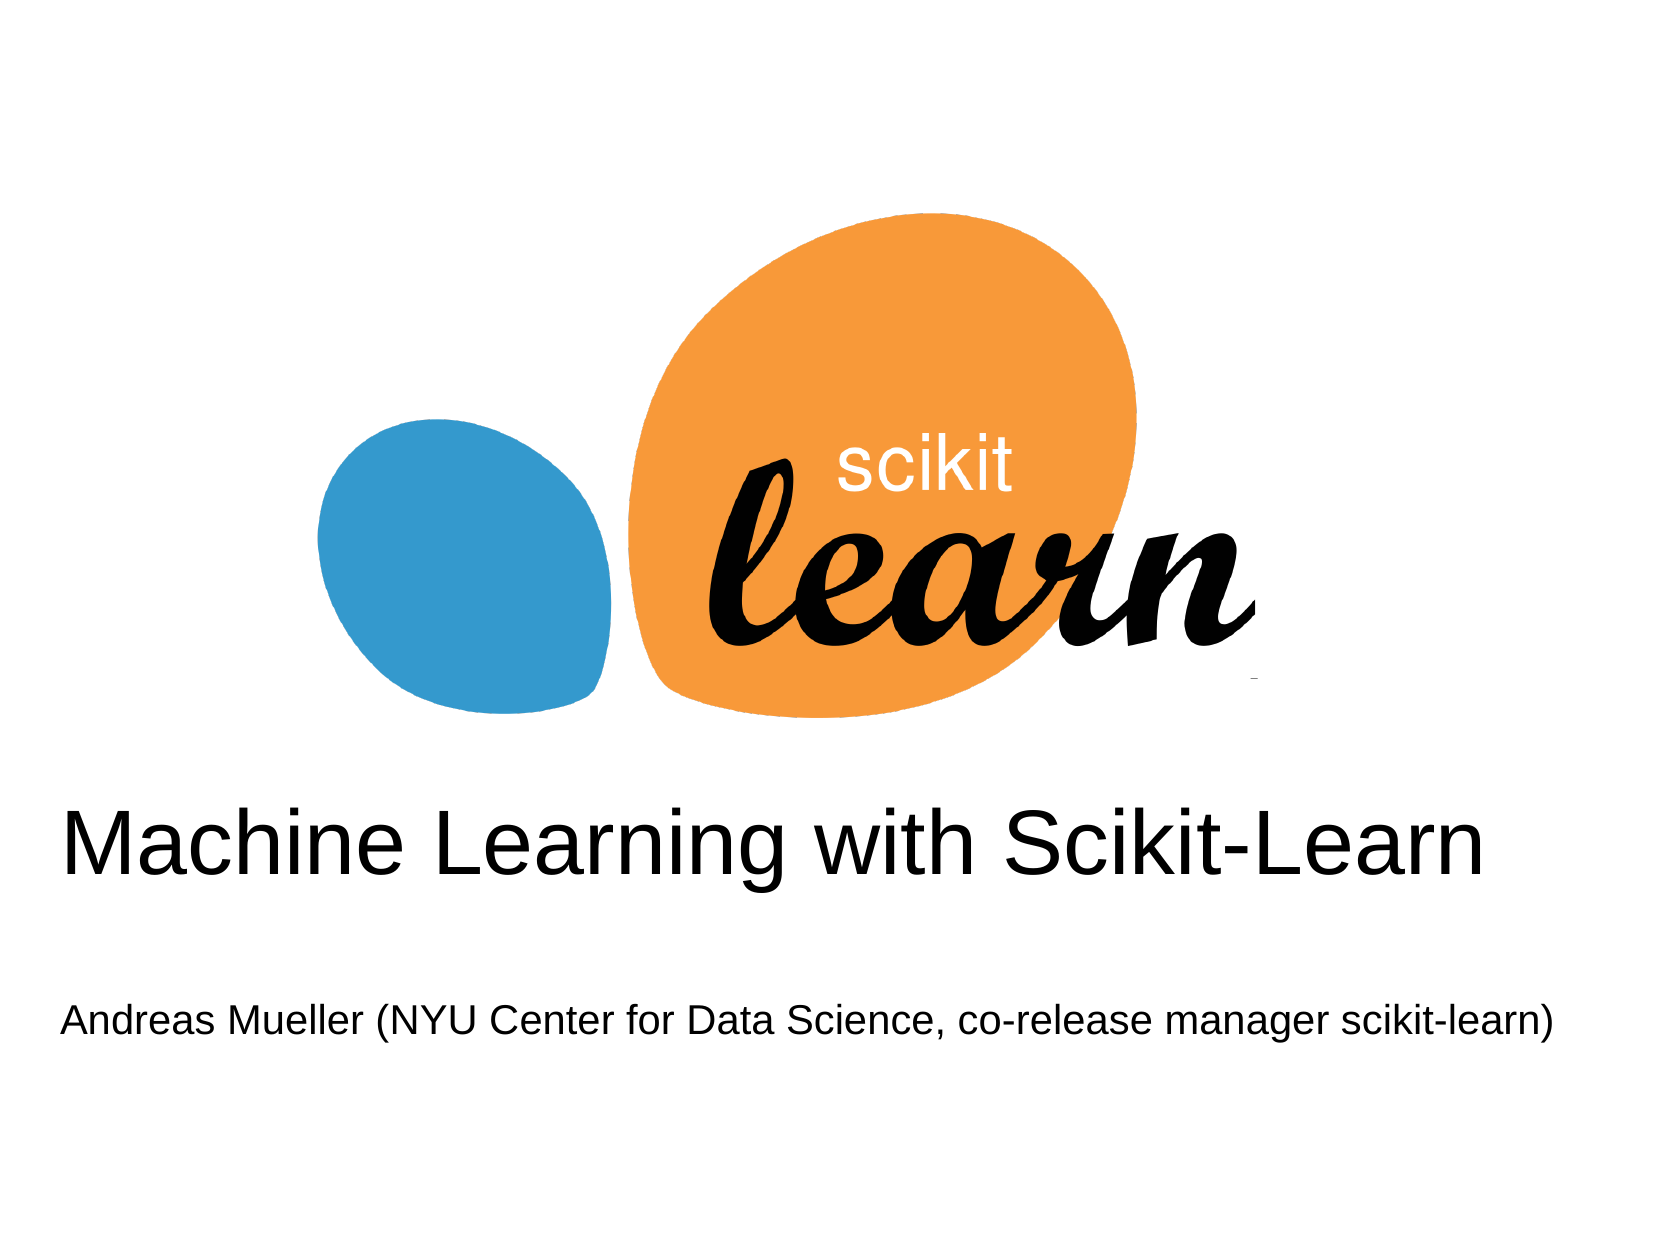

# Machine Learning with Scikit-Learn Andreas Mueller (NYU Center for Data Science, co-release manager scikit-learn)
http://bit.ly/skCUNY
http://bit.ly/skCUNY